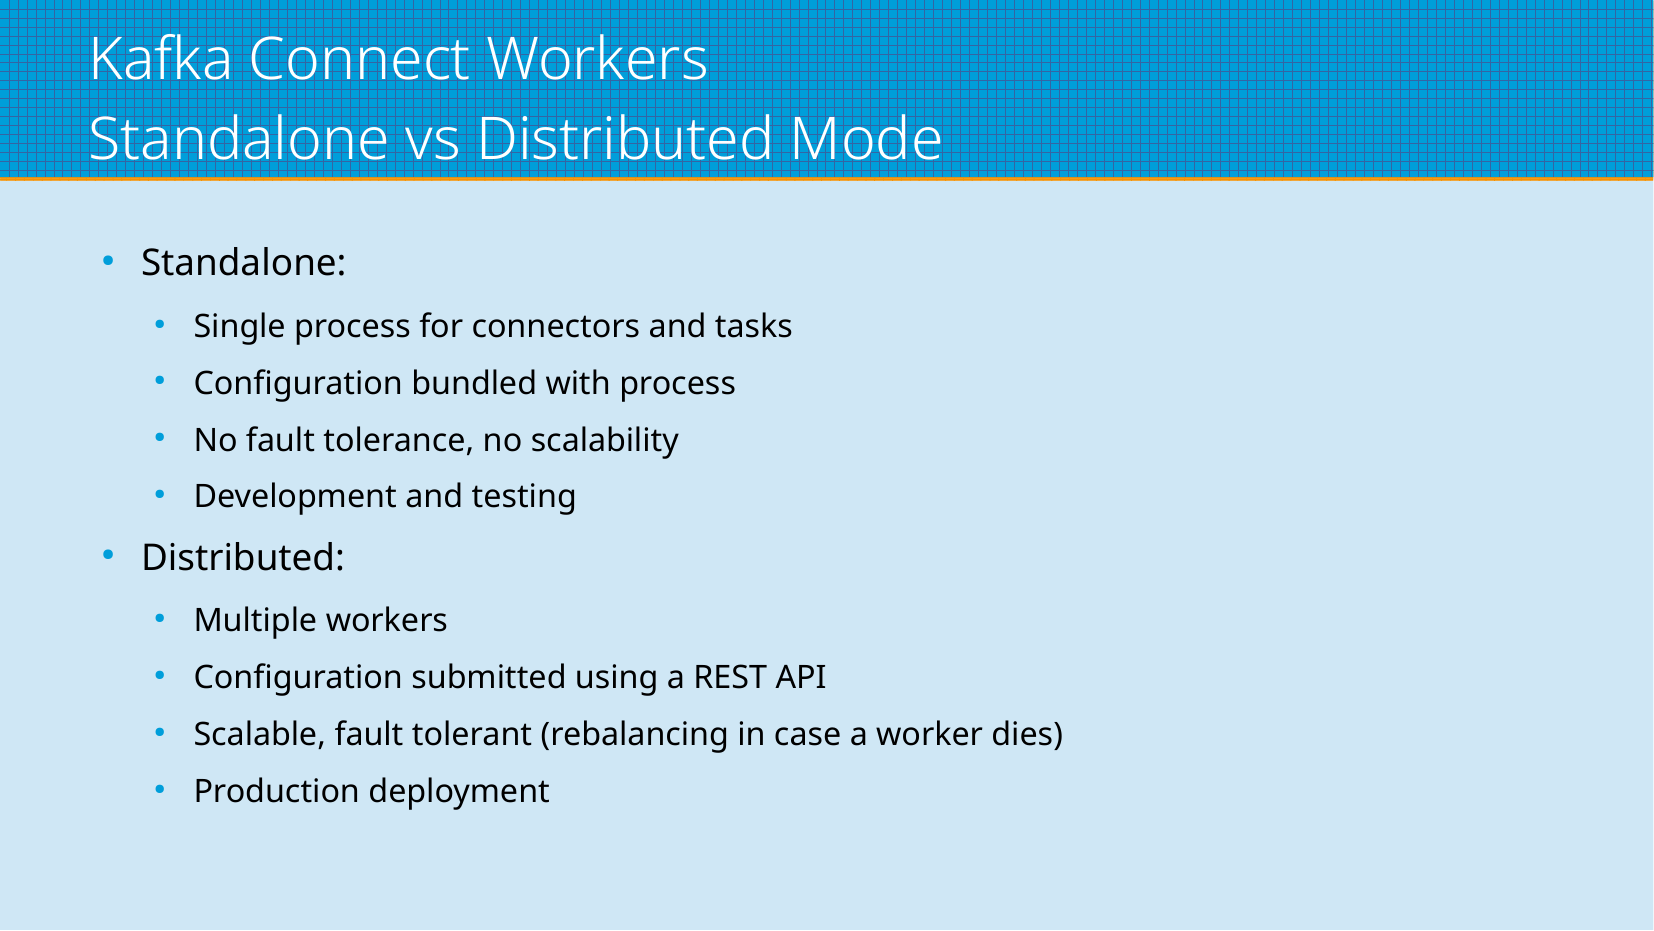

# Kafka Connect Workers Standalone vs Distributed Mode
Standalone:
Single process for connectors and tasks
Configuration bundled with process
No fault tolerance, no scalability
Development and testing
Distributed:
Multiple workers
Configuration submitted using a REST API
Scalable, fault tolerant (rebalancing in case a worker dies)
Production deployment